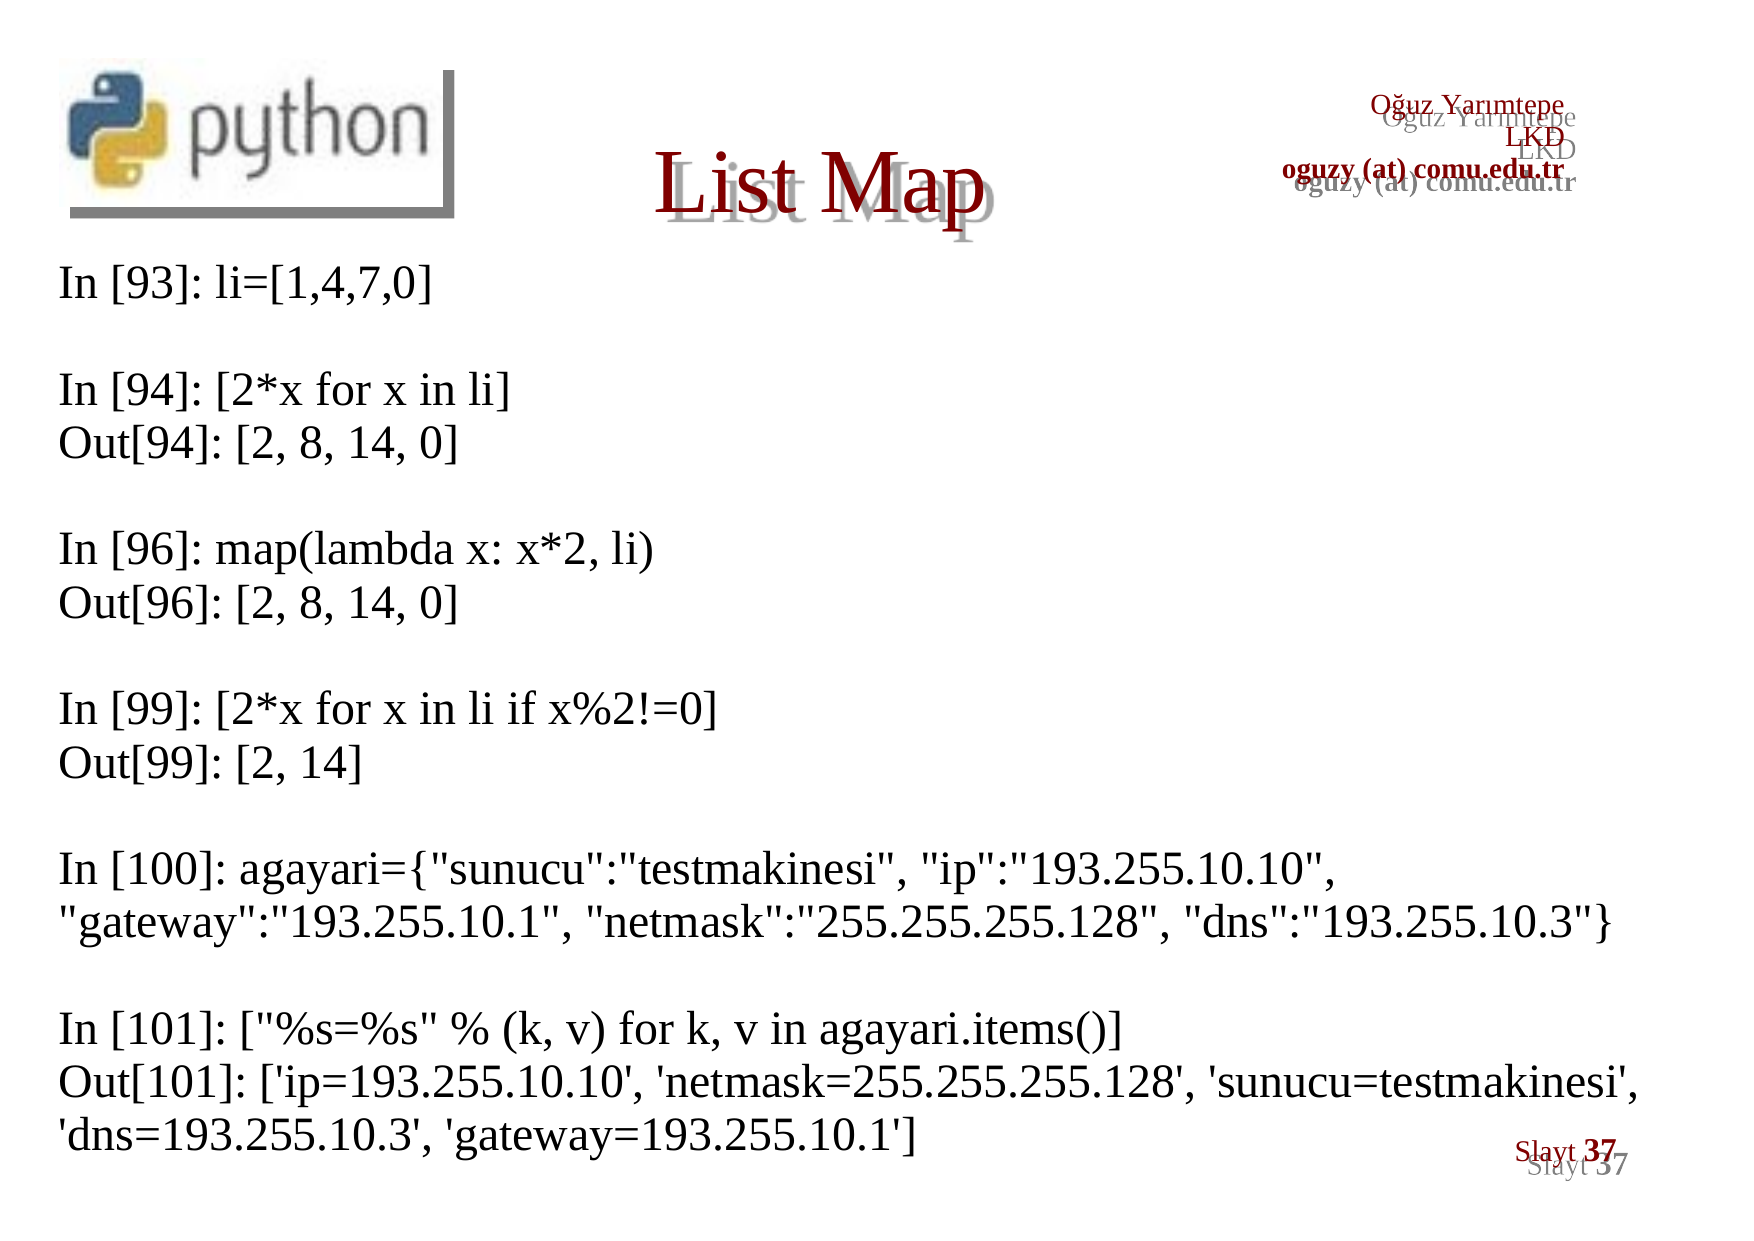

# List Map
In [93]: li=[1,4,7,0]
In [94]: [2*x for x in li]
Out[94]: [2, 8, 14, 0]
In [96]: map(lambda x: x*2, li)
Out[96]: [2, 8, 14, 0]
In [99]: [2*x for x in li if x%2!=0]
Out[99]: [2, 14]
In [100]: agayari={"sunucu":"testmakinesi", "ip":"193.255.10.10", "gateway":"193.255.10.1", "netmask":"255.255.255.128", "dns":"193.255.10.3"}
In [101]: ["%s=%s" % (k, v) for k, v in agayari.items()]
Out[101]: ['ip=193.255.10.10', 'netmask=255.255.255.128', 'sunucu=testmakinesi', 'dns=193.255.10.3', 'gateway=193.255.10.1']